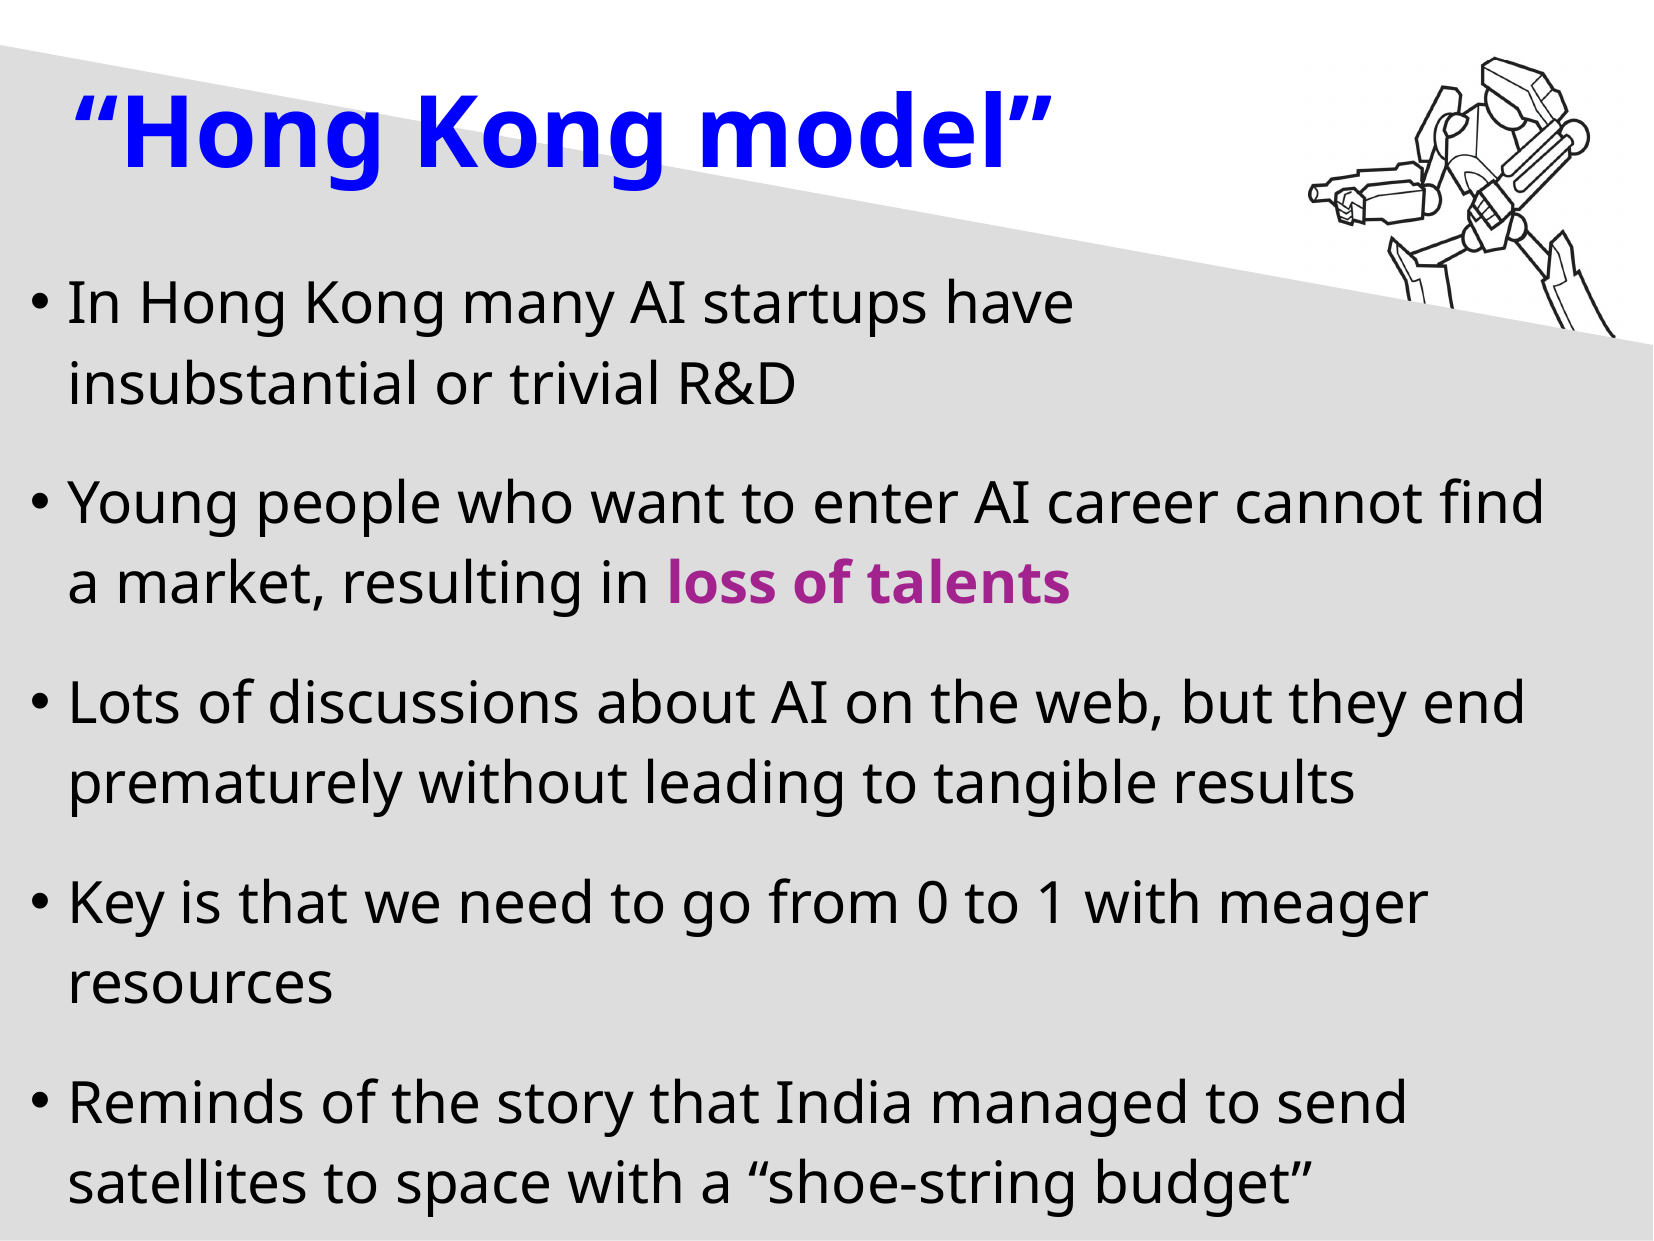

“Hong Kong model”
In Hong Kong many AI startups have
insubstantial or trivial R&D
Young people who want to enter AI career cannot find a market, resulting in loss of talents
Lots of discussions about AI on the web, but they end prematurely without leading to tangible results
Key is that we need to go from 0 to 1 with meager resources
Reminds of the story that India managed to send satellites to space with a “shoe-string budget’’
6